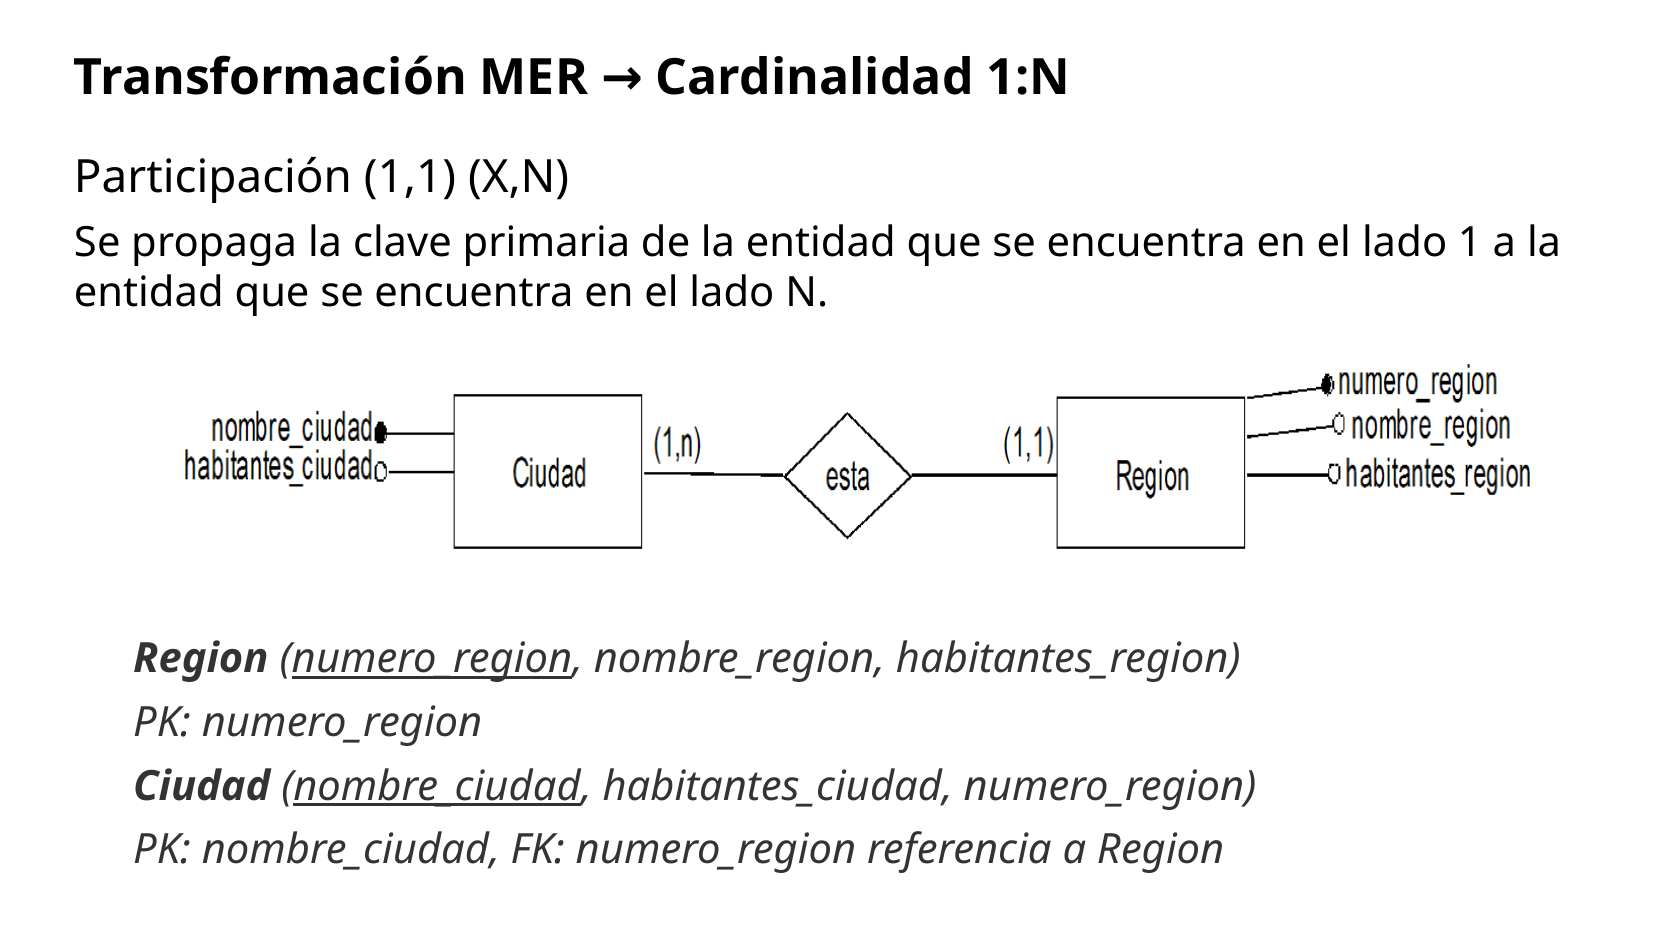

Transformación MER → Cardinalidad 1:N
Participación (1,1) (X,N)
Se propaga la clave primaria de la entidad que se encuentra en el lado 1 a la entidad que se encuentra en el lado N.
Region (numero_region, nombre_region, habitantes_region)
PK: numero_region
Ciudad (nombre_ciudad, habitantes_ciudad, numero_region)
PK: nombre_ciudad, FK: numero_region referencia a Region